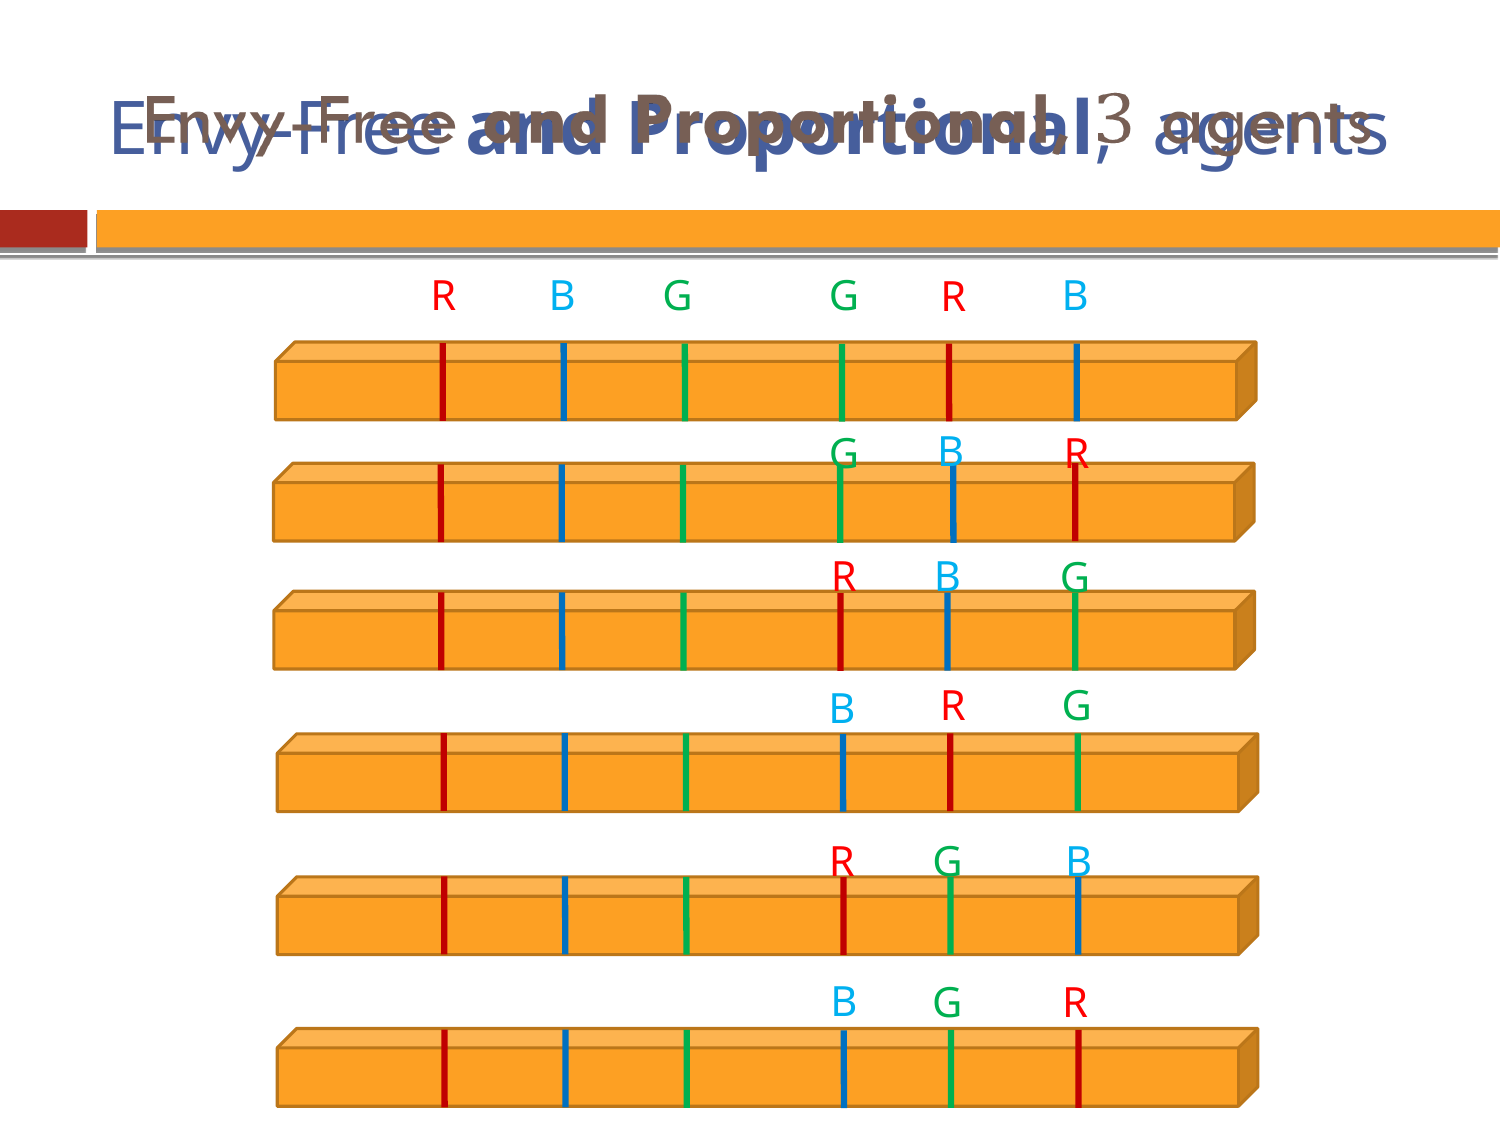

Envy-Free and Proportional, agents
R
B
G
G
B
R
B
G
R
R
B
G
G
R
B
R
G
B
B
G
R